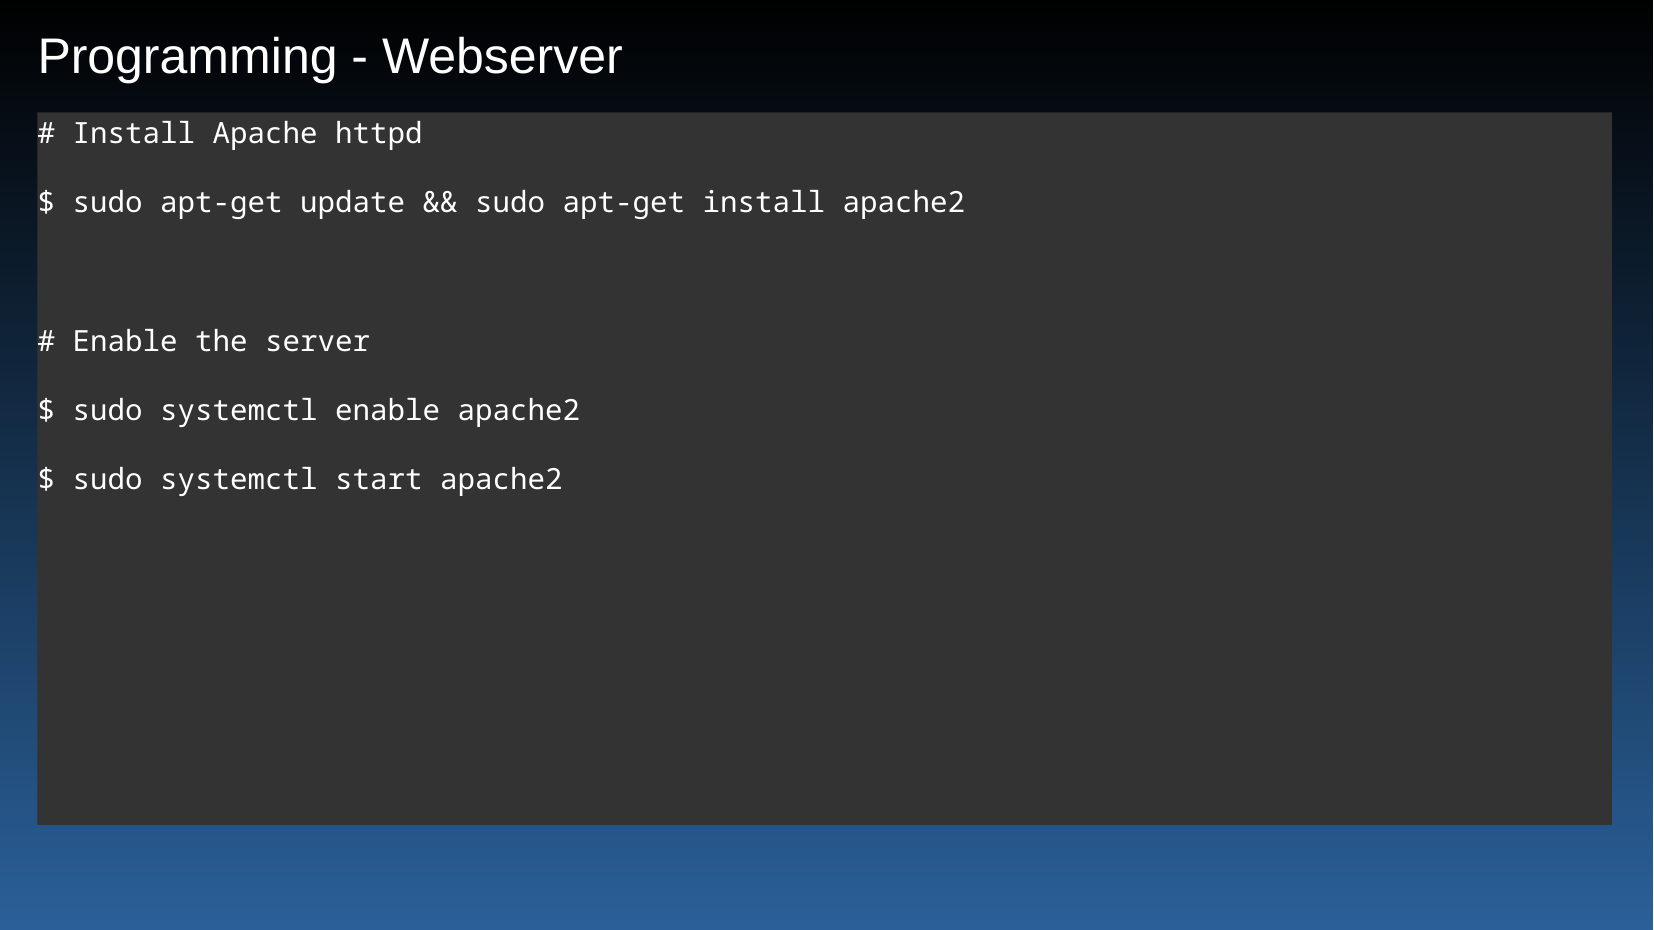

# Programming - Webserver
# Install Apache httpd
$ sudo apt-get update && sudo apt-get install apache2
# Enable the server
$ sudo systemctl enable apache2
$ sudo systemctl start apache2